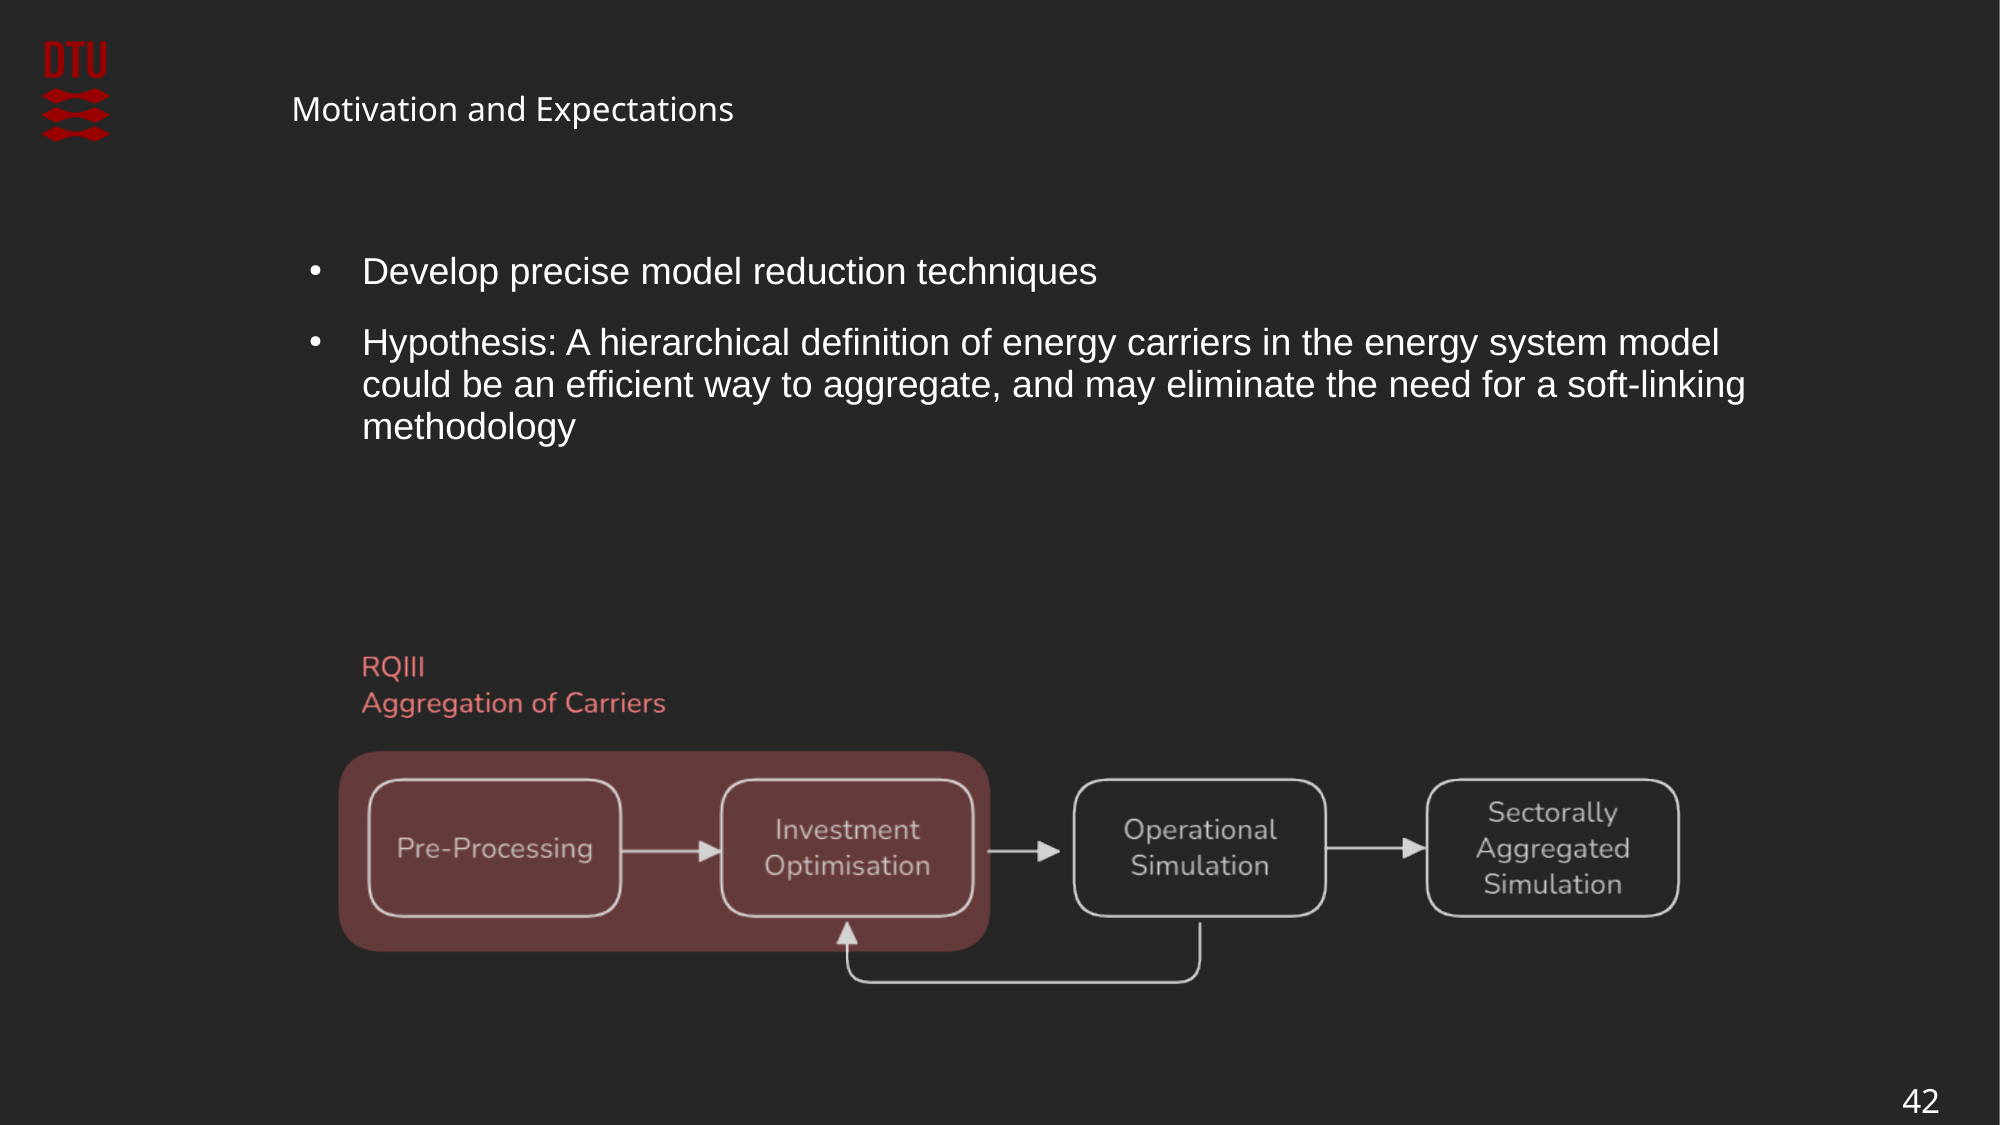

# Motivation and Expectations
Develop precise model reduction techniques
Hypothesis: A hierarchical definition of energy carriers in the energy system model could be an efficient way to aggregate, and may eliminate the need for a soft-linking methodology
42